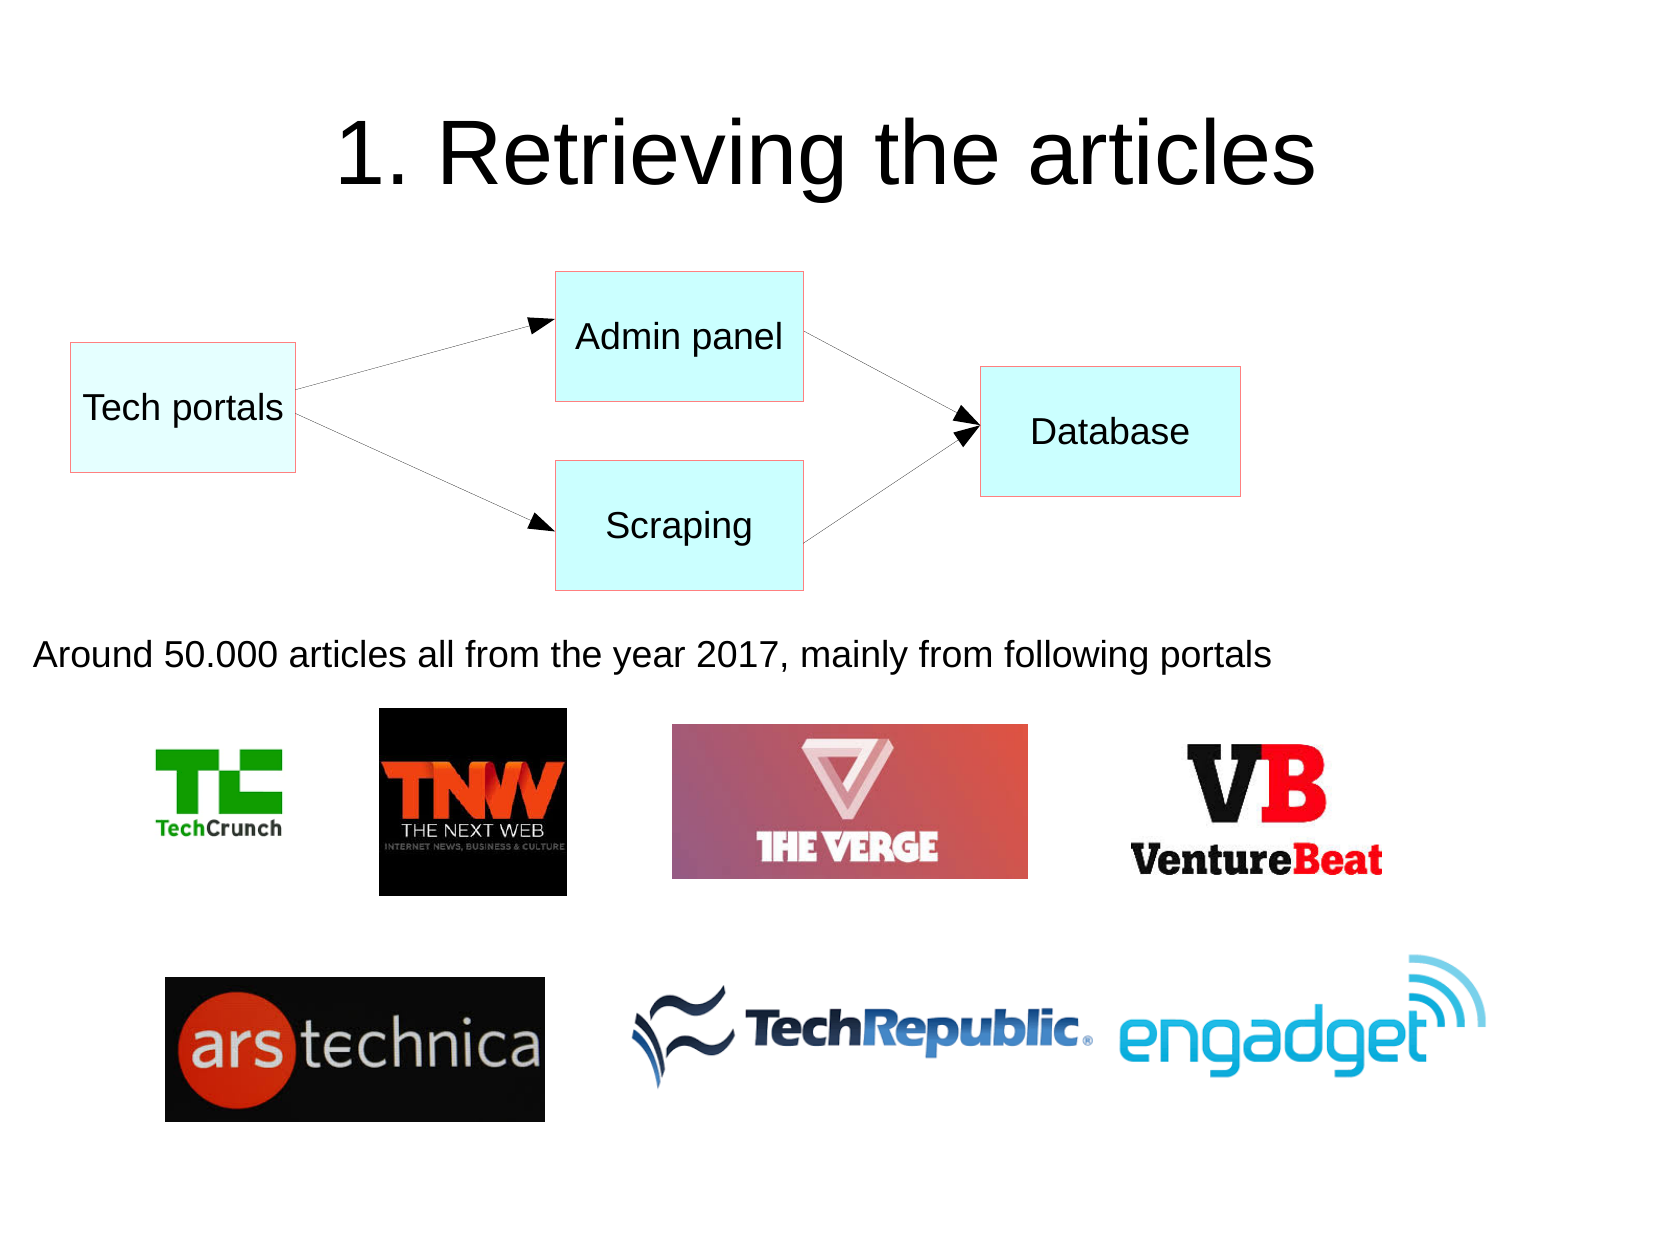

# 1. Retrieving the articles
Admin panel
Tech portals
Database
Scraping
 Around 50.000 articles all from the year 2017, mainly from following portals